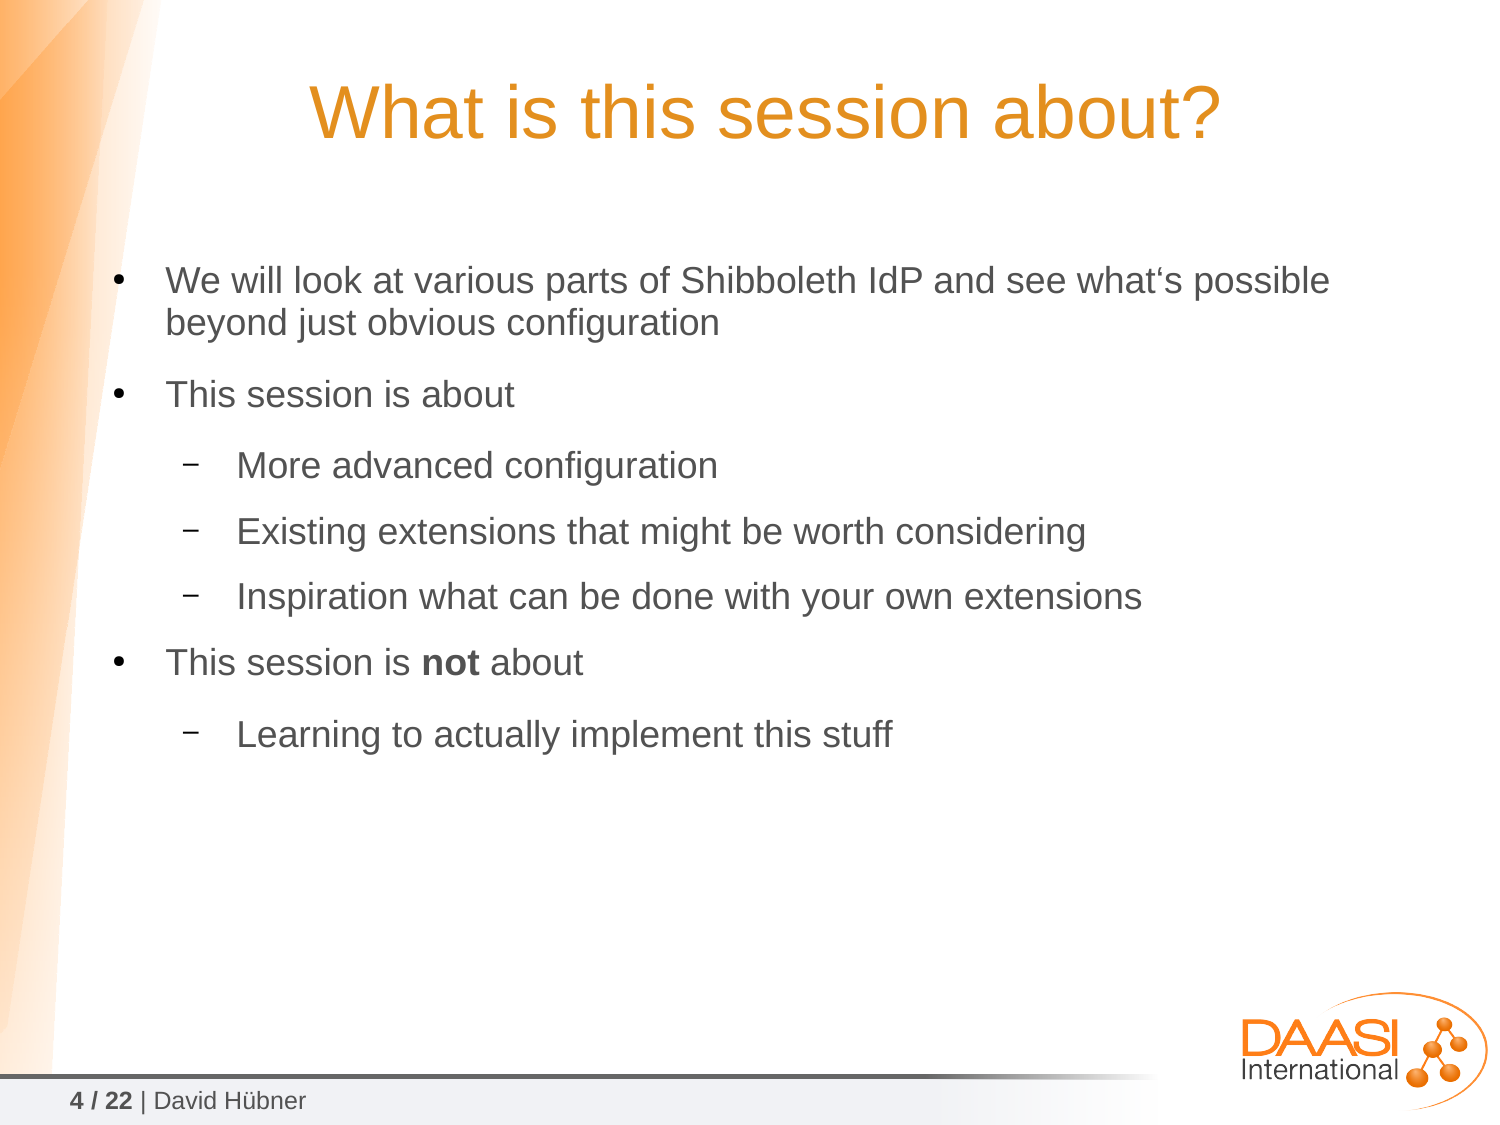

# What is this session about?
We will look at various parts of Shibboleth IdP and see what‘s possible beyond just obvious configuration
This session is about
More advanced configuration
Existing extensions that might be worth considering
Inspiration what can be done with your own extensions
This session is not about
Learning to actually implement this stuff